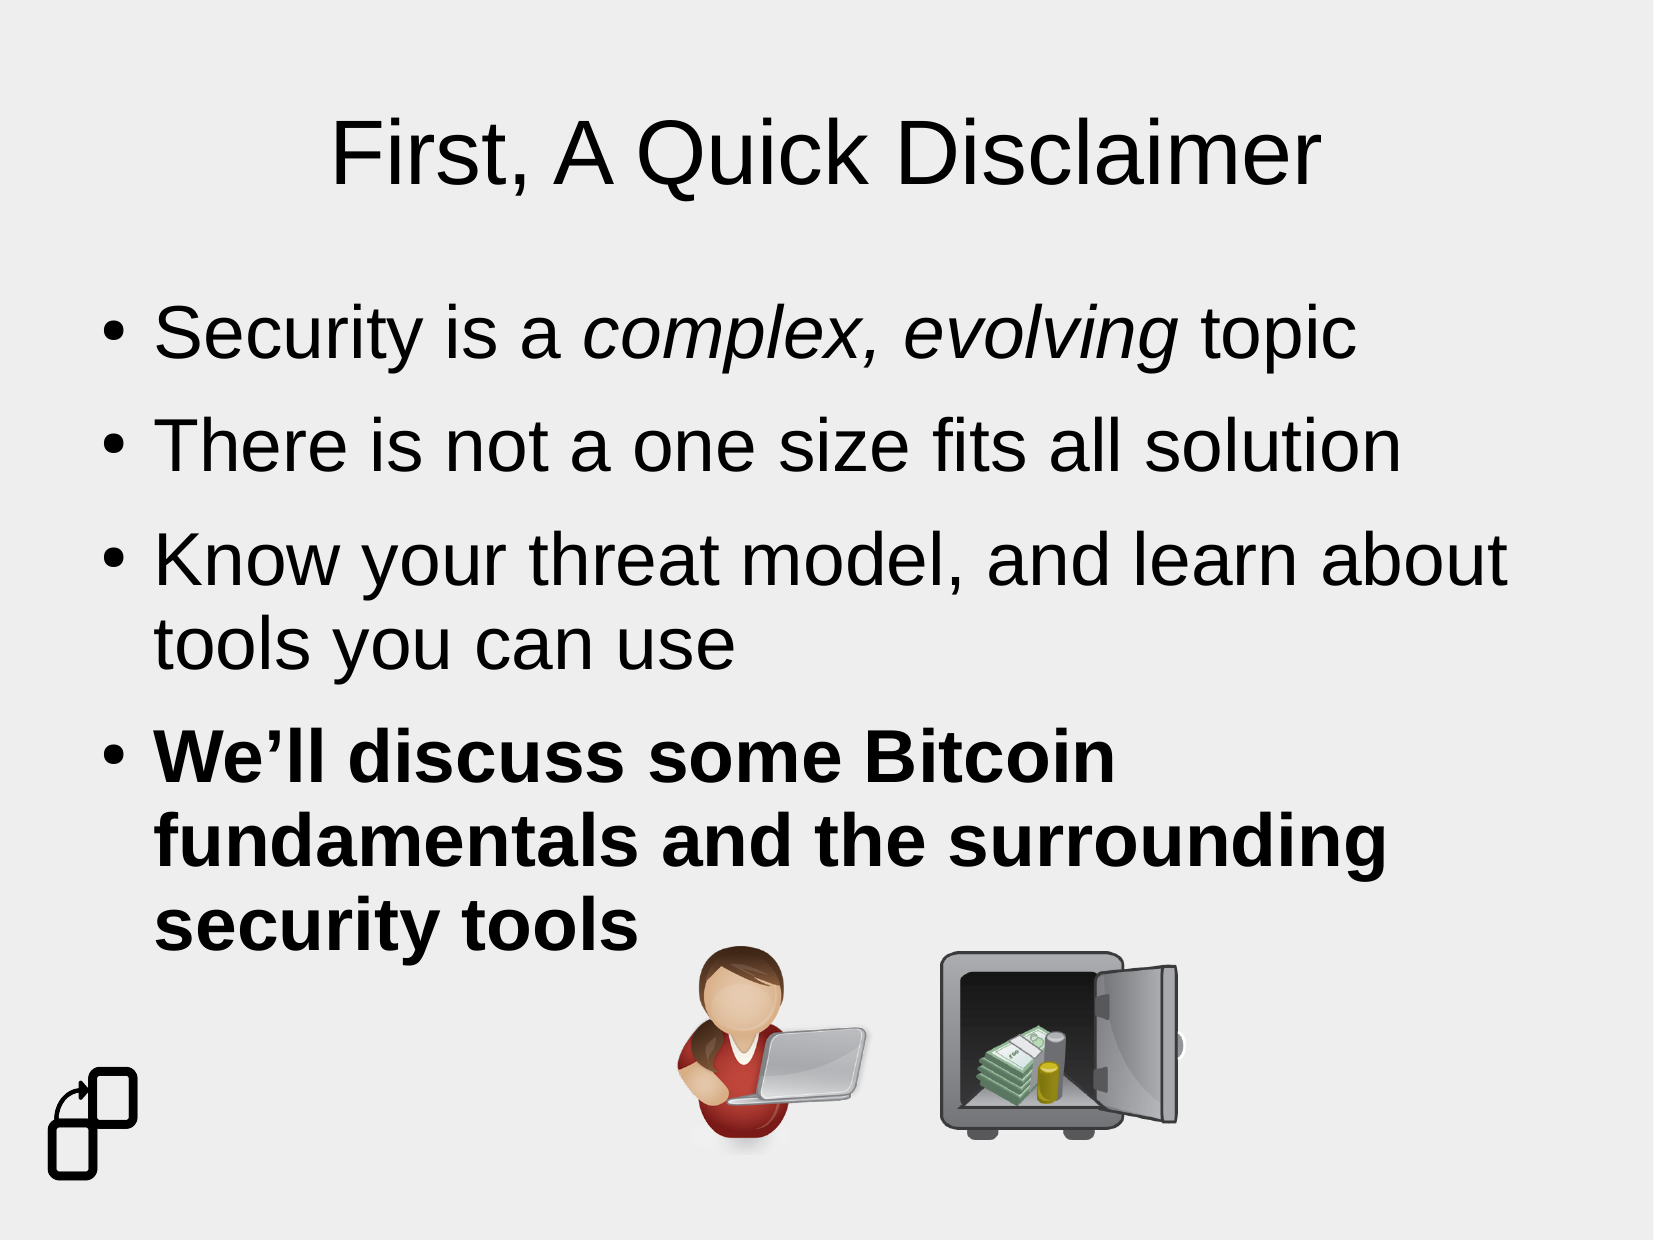

# First, A Quick Disclaimer
Security is a complex, evolving topic
There is not a one size fits all solution
Know your threat model, and learn about tools you can use
We’ll discuss some Bitcoin fundamentals and the surrounding security tools